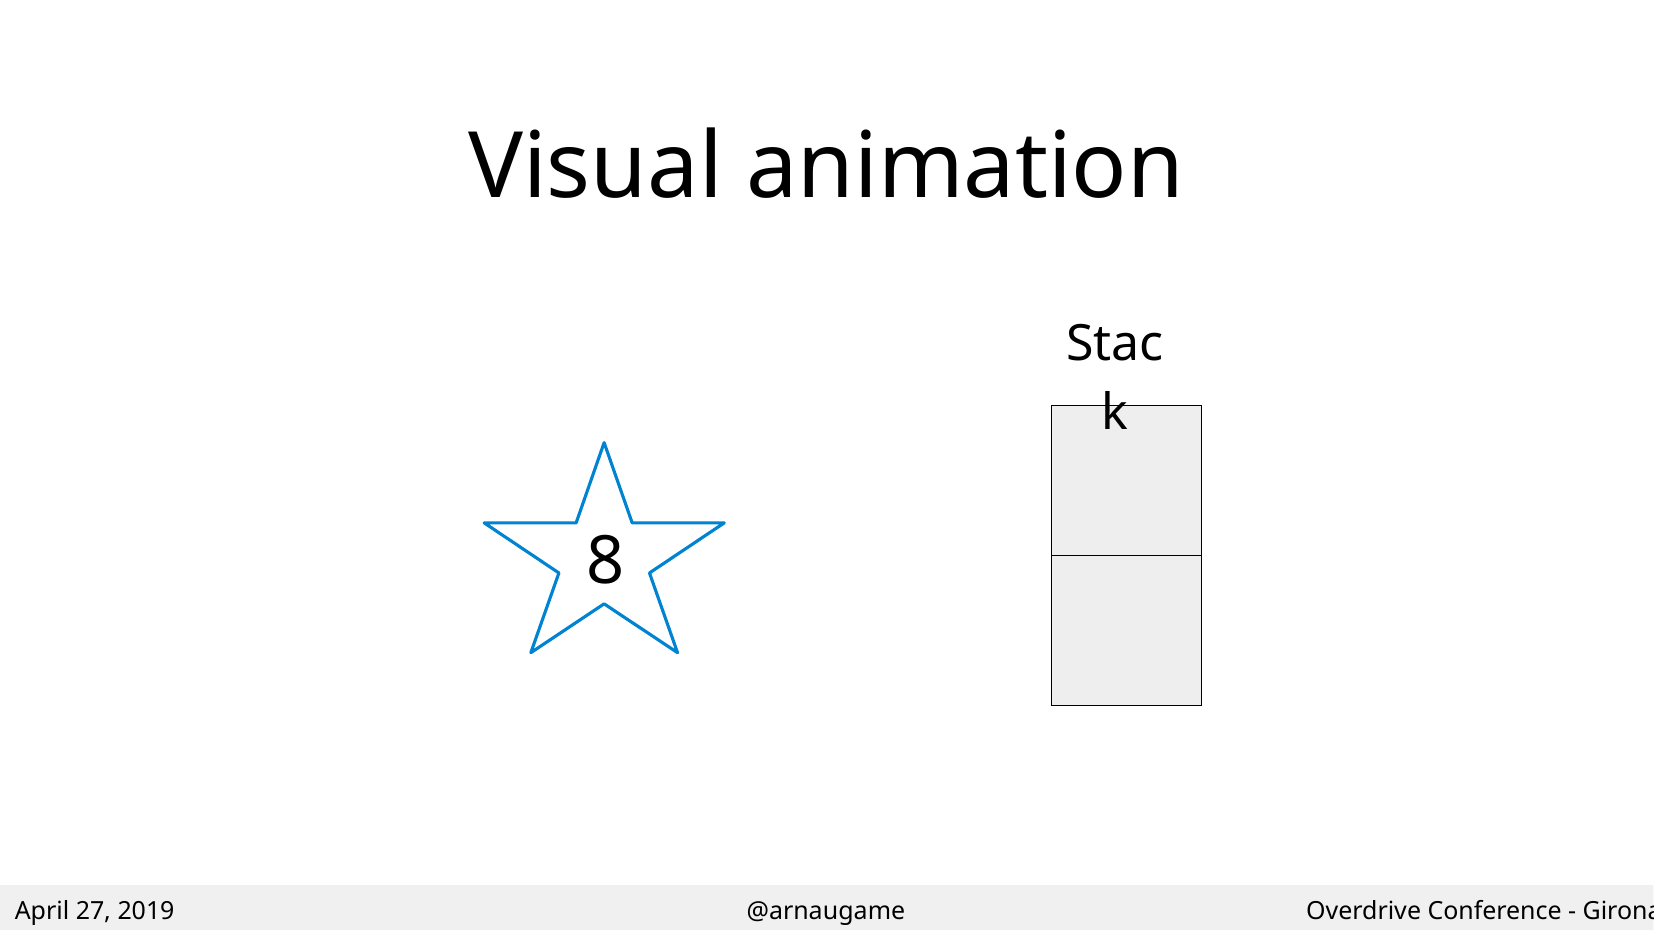

# Visual animation
Stack
8
April 27, 2019
@arnaugamez
Overdrive Conference - Girona